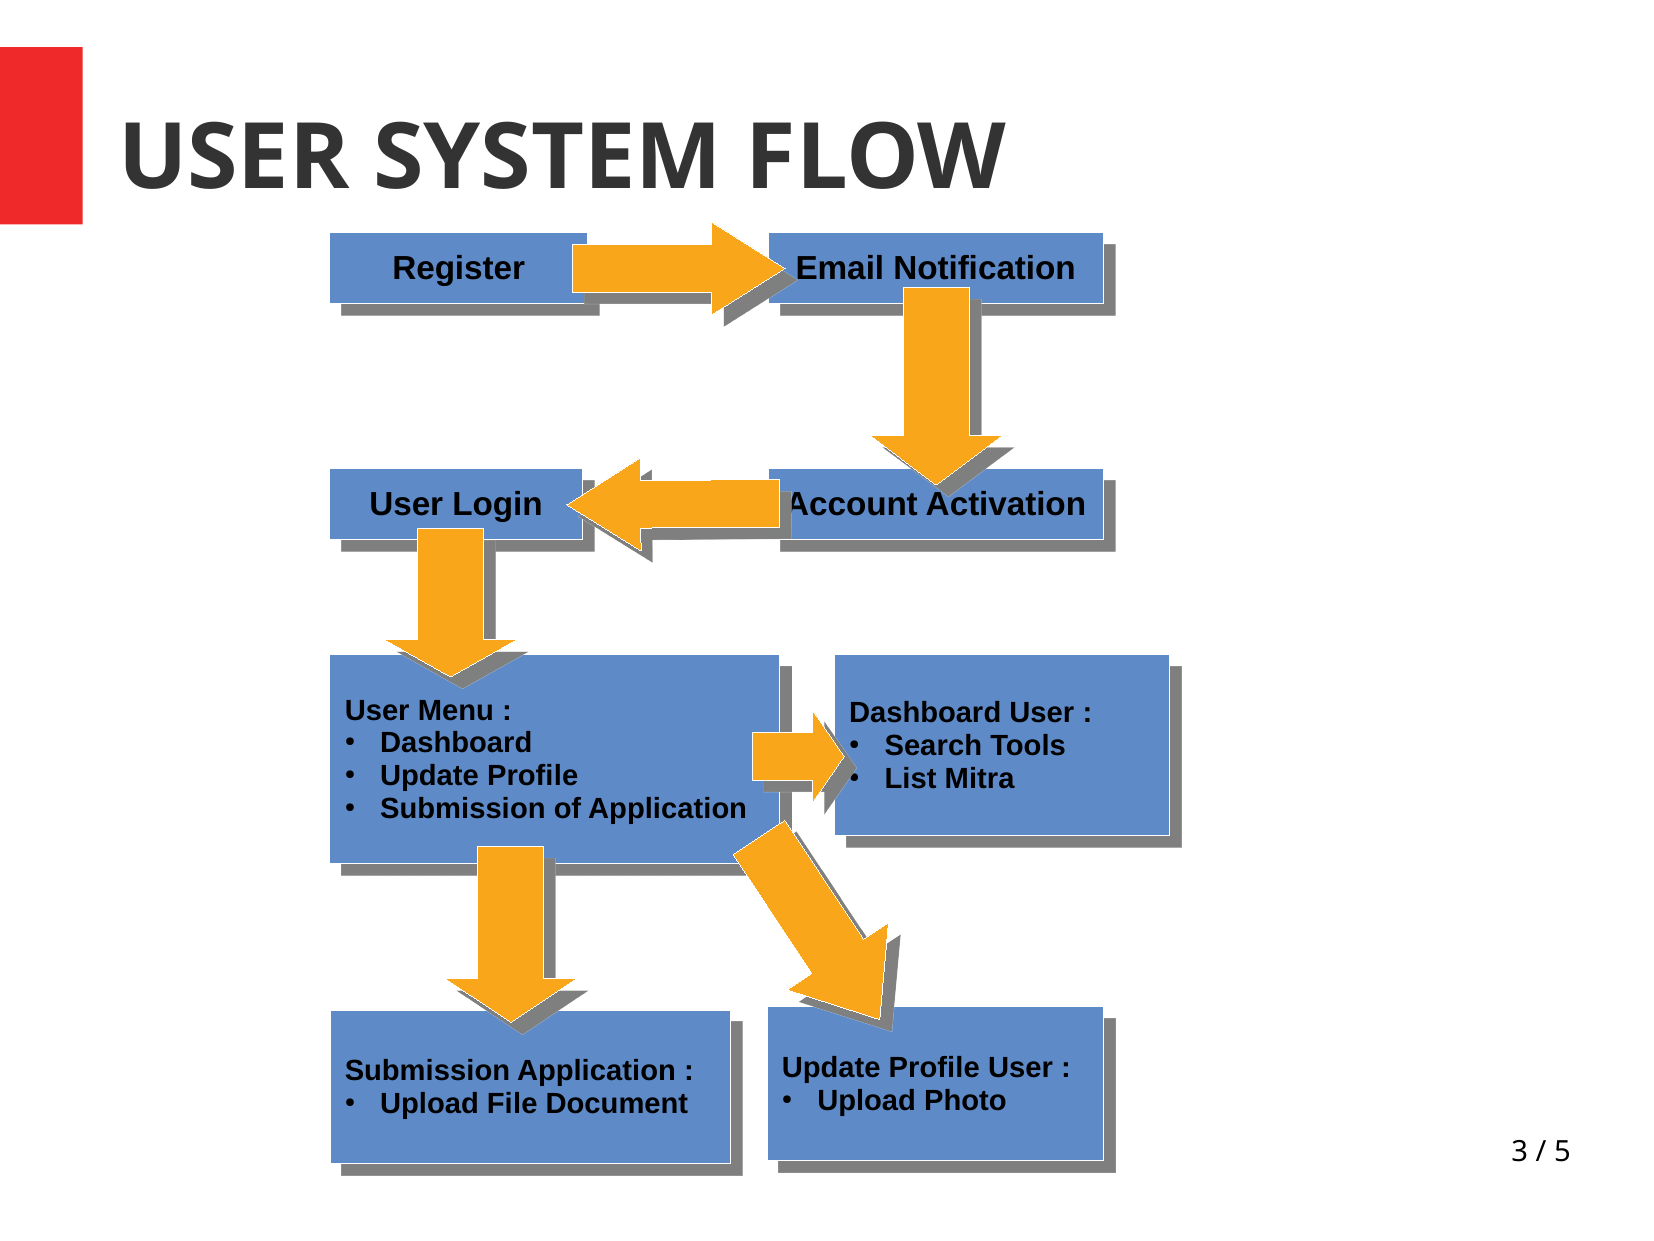

# USER SYSTEM FLOW
Register
Email Notification
User Login
Account Activation
User Menu :
Dashboard
Update Profile
Submission of Application
Dashboard User :
Search Tools
List Mitra
Update Profile User :
Upload Photo
Submission Application :
Upload File Document
3